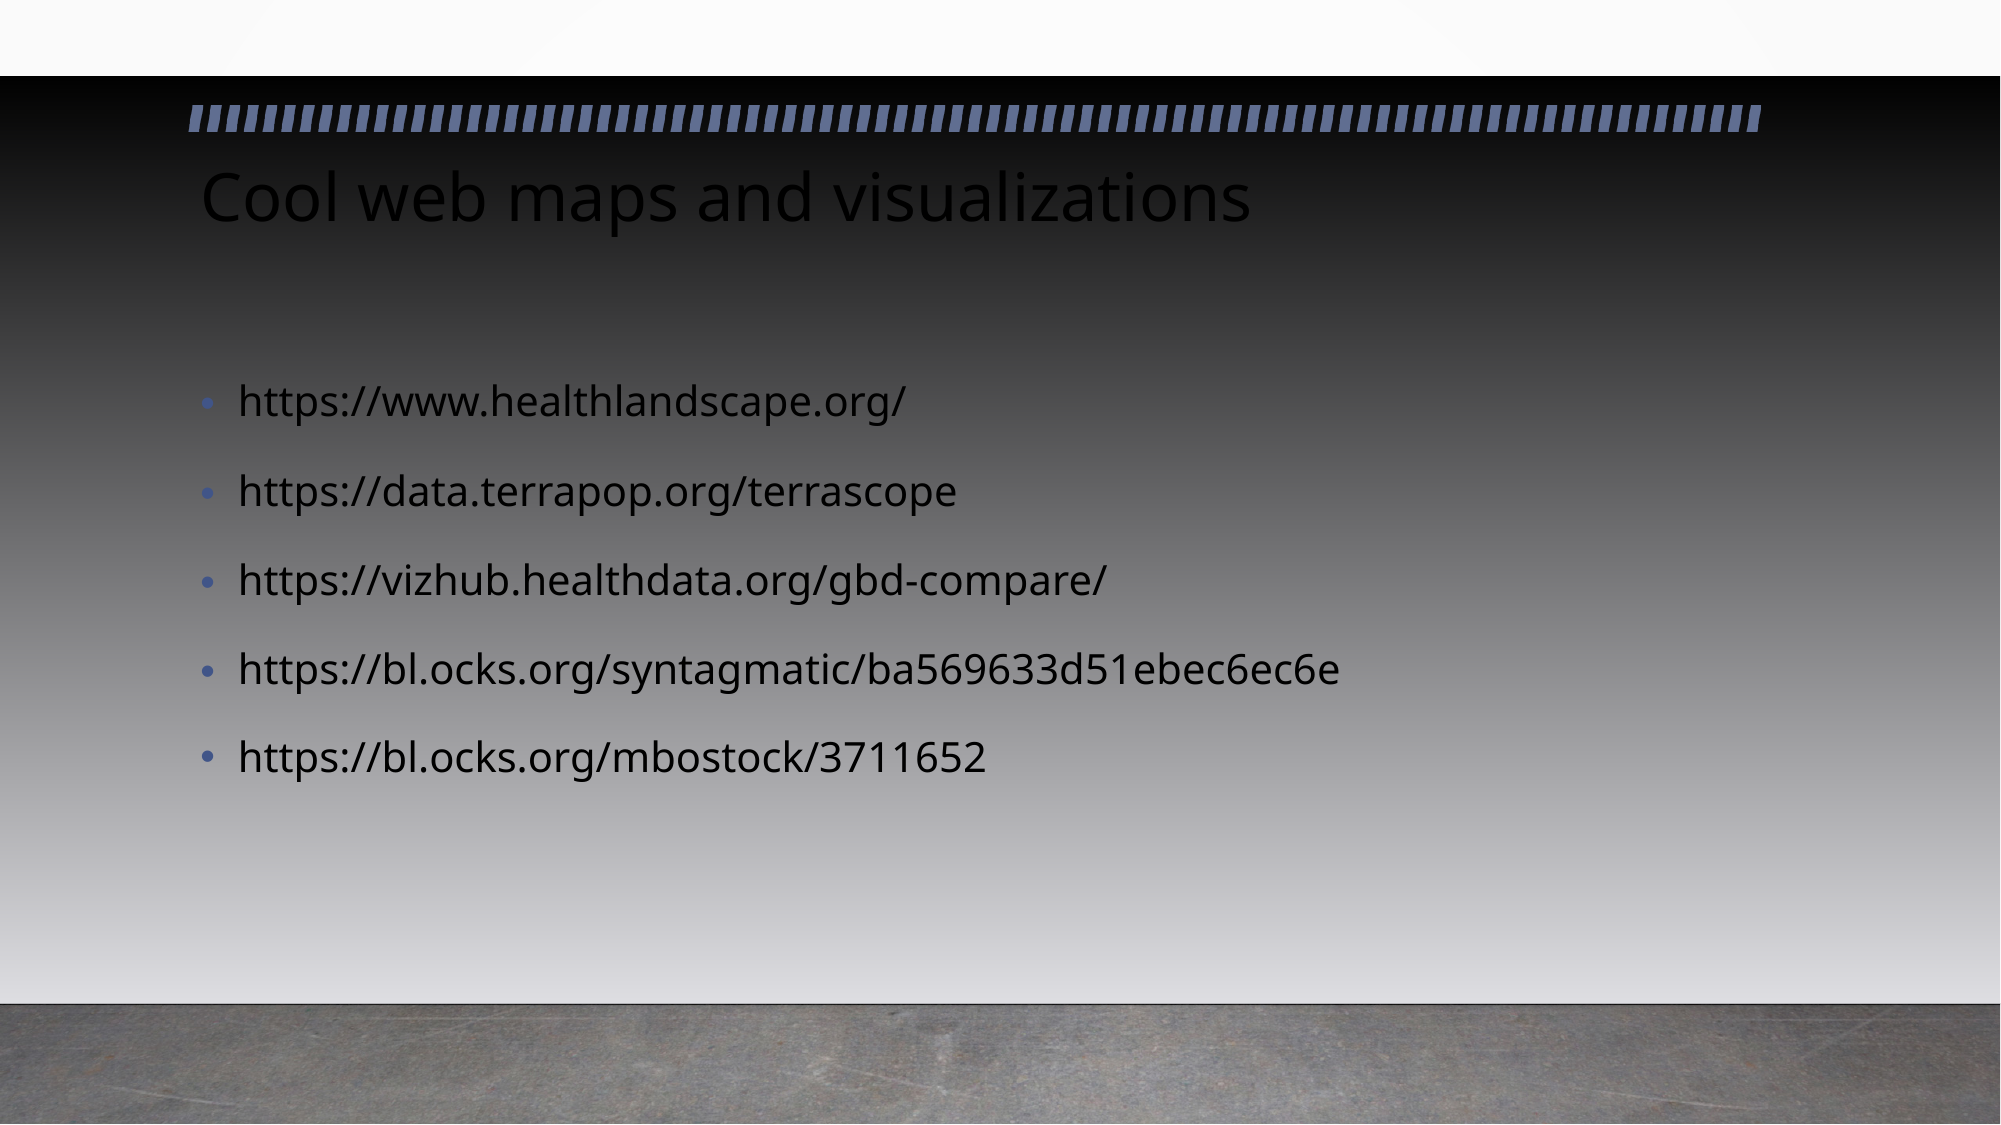

# Cool web maps and visualizations
https://www.healthlandscape.org/
https://data.terrapop.org/terrascope
https://vizhub.healthdata.org/gbd-compare/
https://bl.ocks.org/syntagmatic/ba569633d51ebec6ec6e
https://bl.ocks.org/mbostock/3711652